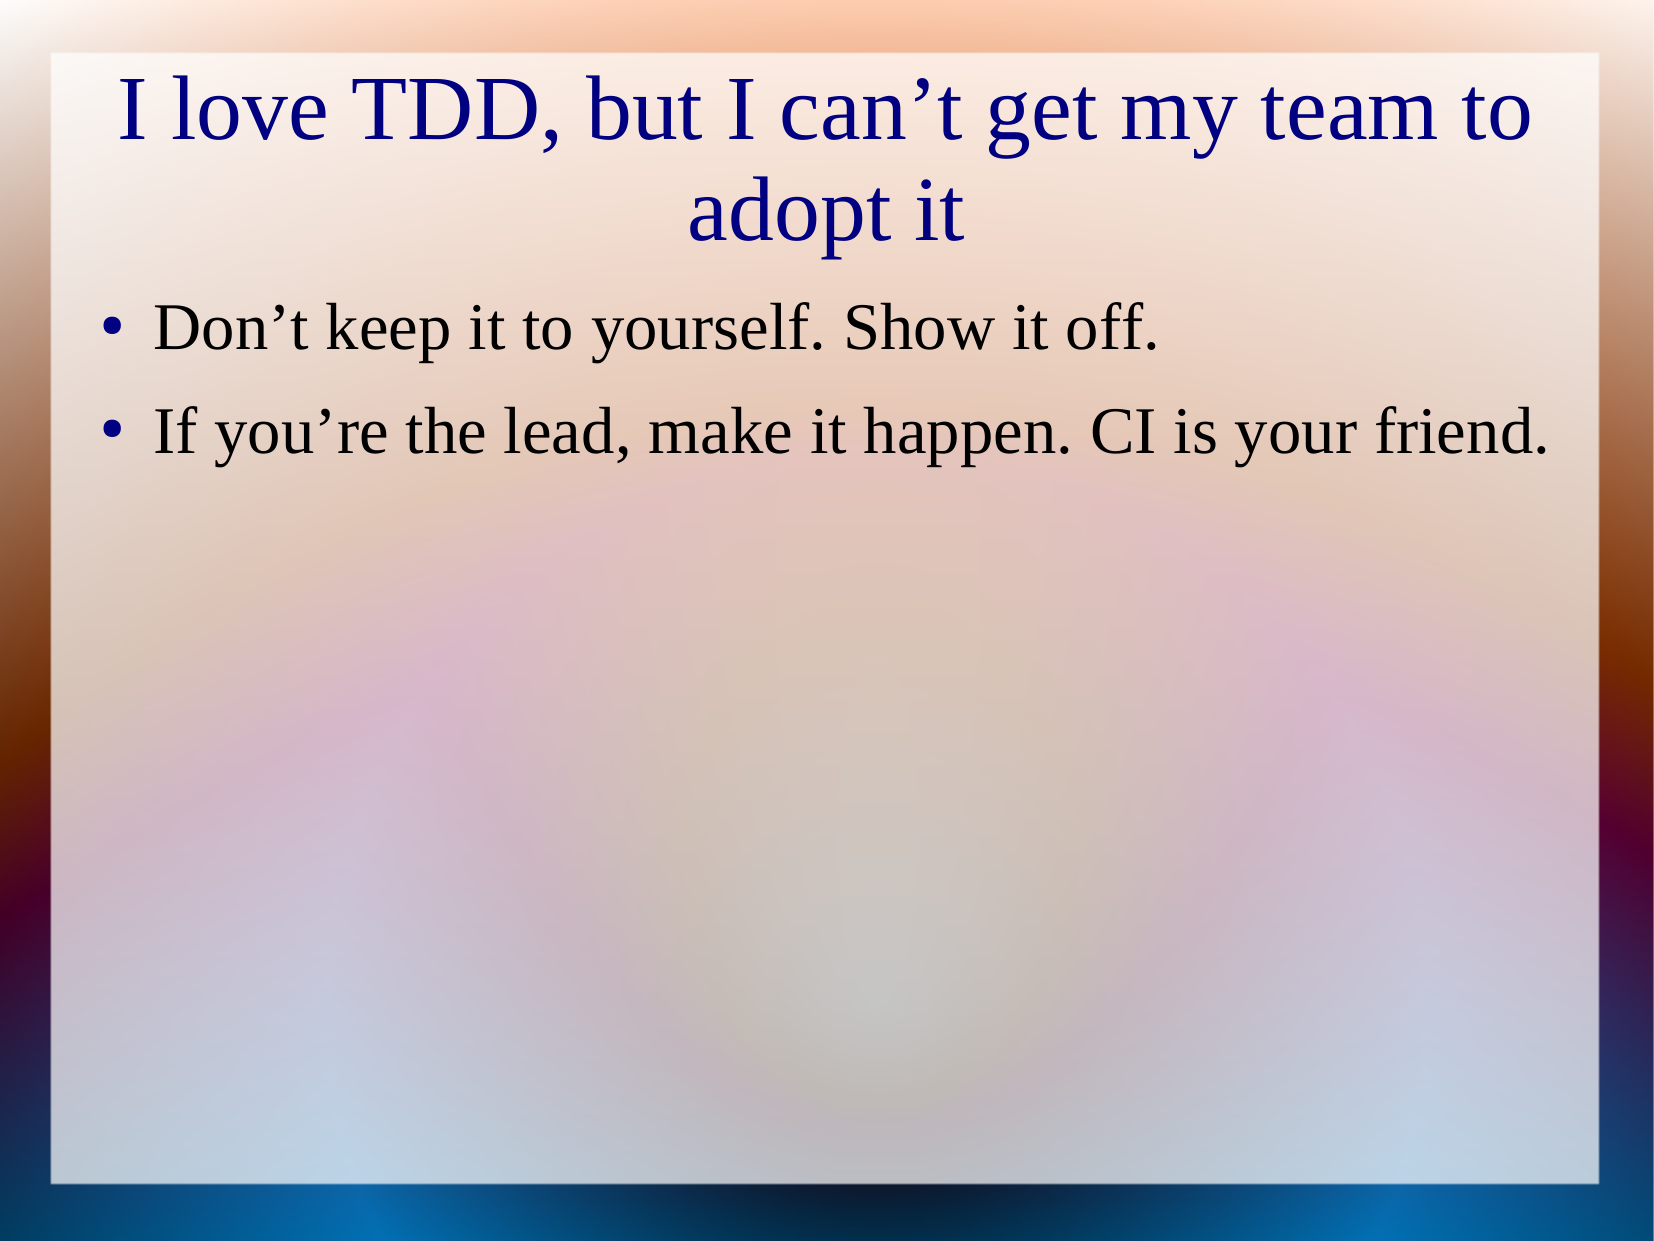

# I love TDD, but I can’t get my team to adopt it
Don’t keep it to yourself. Show it off.
If you’re the lead, make it happen. CI is your friend.